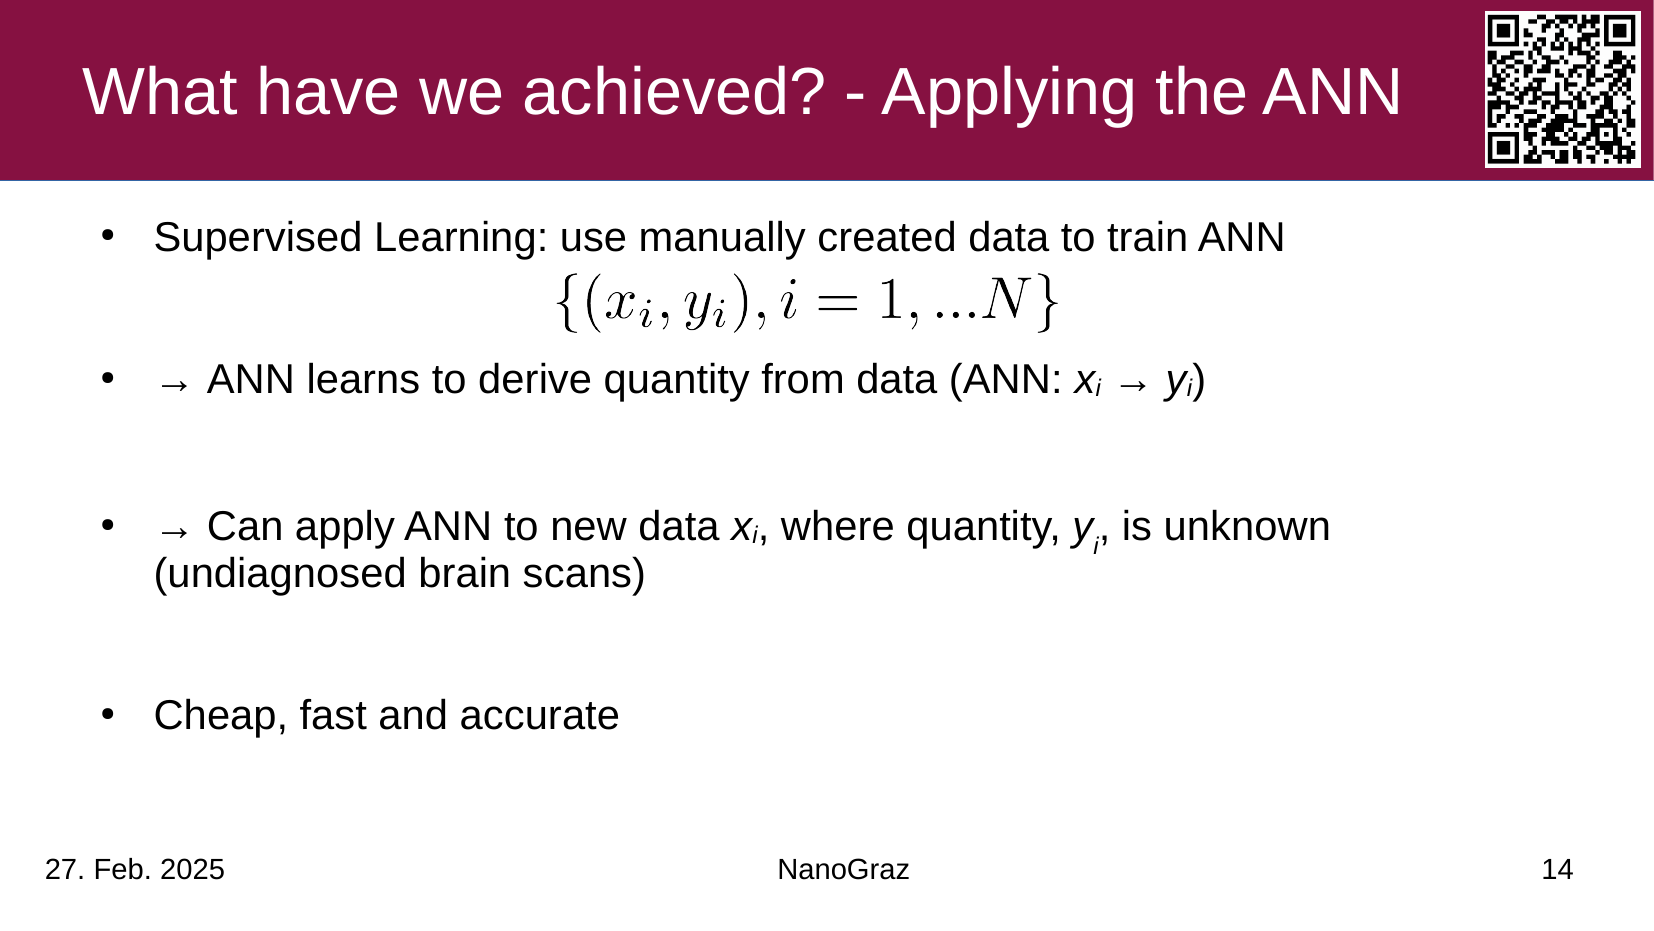

# What have we achieved? - Applying the ANN
Supervised Learning: use manually created data to train ANN
→ ANN learns to derive quantity from data (ANN: xi → yi)
→ Can apply ANN to new data xi, where quantity, yi, is unknown (undiagnosed brain scans)
Cheap, fast and accurate